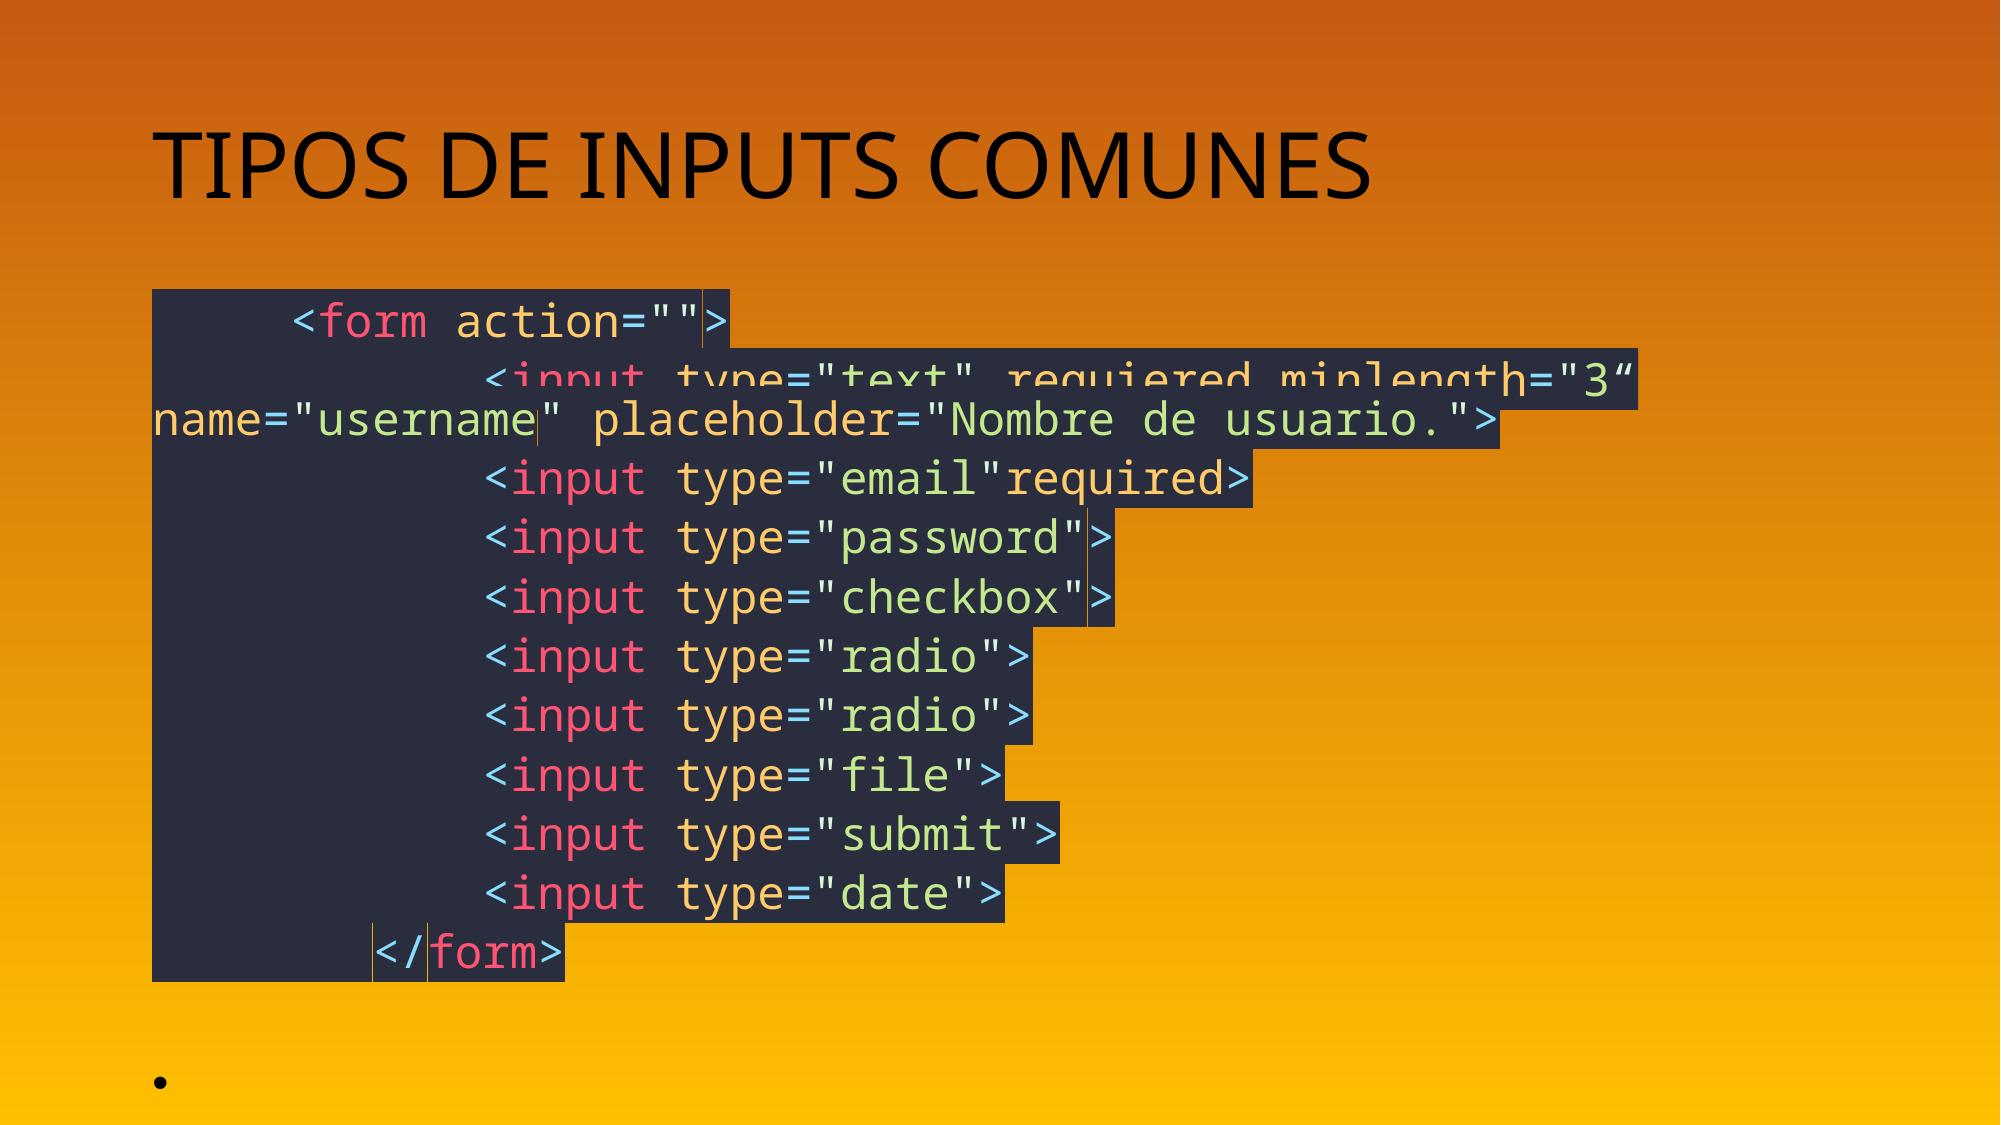

# TIPOS DE INPUTS COMUNES
     <form action="">
            <input type="text" requiered minlength="3“ name="username" placeholder="Nombre de usuario.">
            <input type="email"required>
            <input type="password">
            <input type="checkbox">
            <input type="radio">
            <input type="radio">
            <input type="file">
            <input type="submit">
            <input type="date">
        </form>